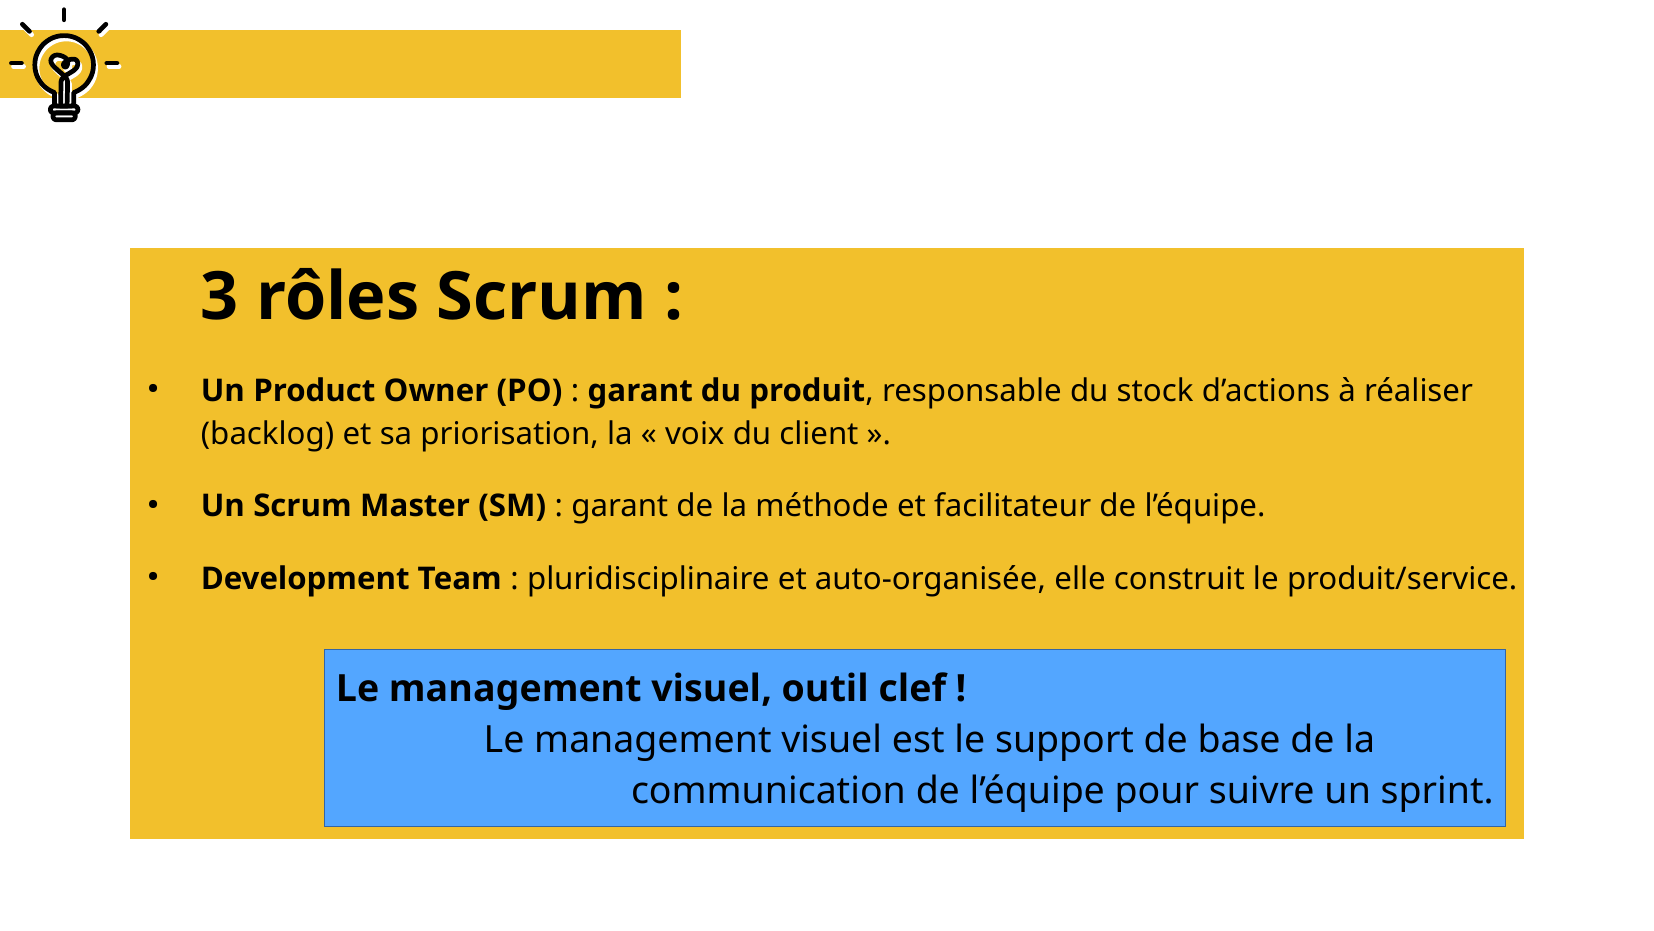

# 3 rôles Scrum :
Un Product Owner (PO) : garant du produit, responsable du stock d’actions à réaliser (backlog) et sa priorisation, la « voix du client ».
Un Scrum Master (SM) : garant de la méthode et facilitateur de l’équipe.
Development Team : pluridisciplinaire et auto-organisée, elle construit le produit/service.
Le management visuel, outil clef !
		Le management visuel est le support de base de la
				communication de l’équipe pour suivre un sprint.